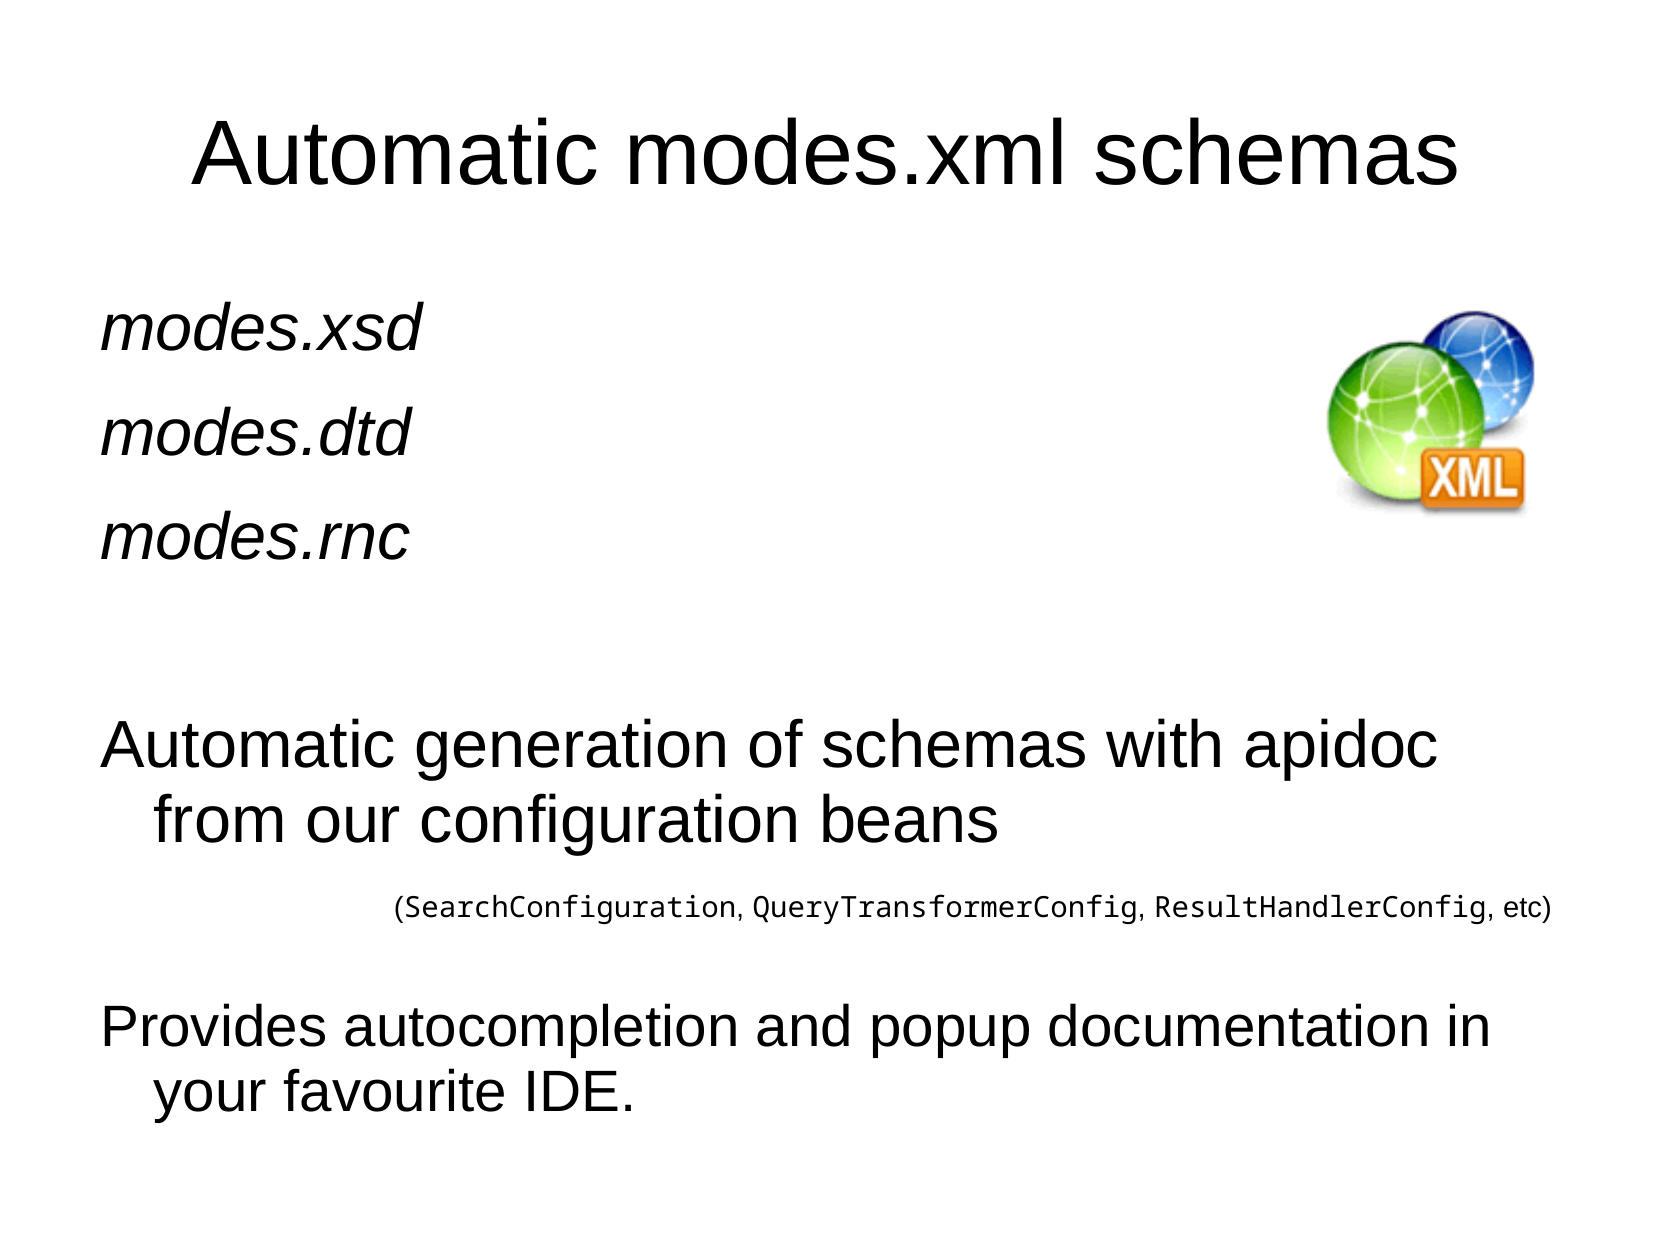

# Automatic modes.xml schemas
modes.xsd
modes.dtd
modes.rnc
Automatic generation of schemas with apidoc from our configuration beans
 (SearchConfiguration, QueryTransformerConfig, ResultHandlerConfig, etc)
Provides autocompletion and popup documentation in your favourite IDE.